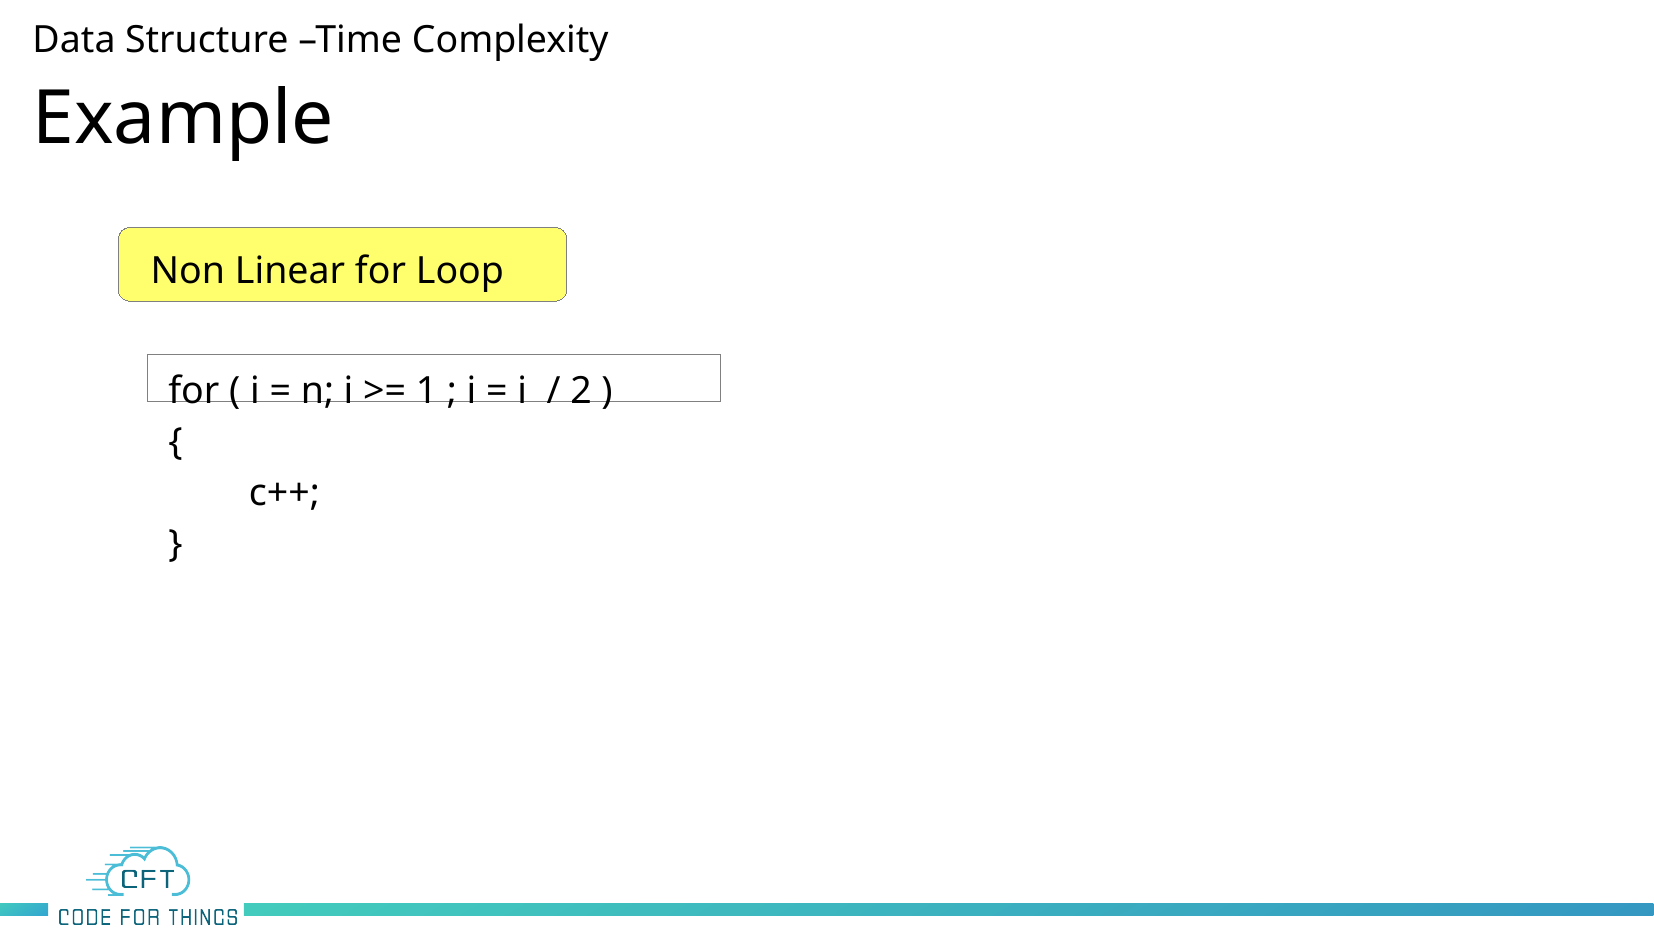

# Data Structure –Time Complexity Example
Non Linear for Loop
for ( i = n; i >= 1 ; i = i / 2 )
{
 c++;
}